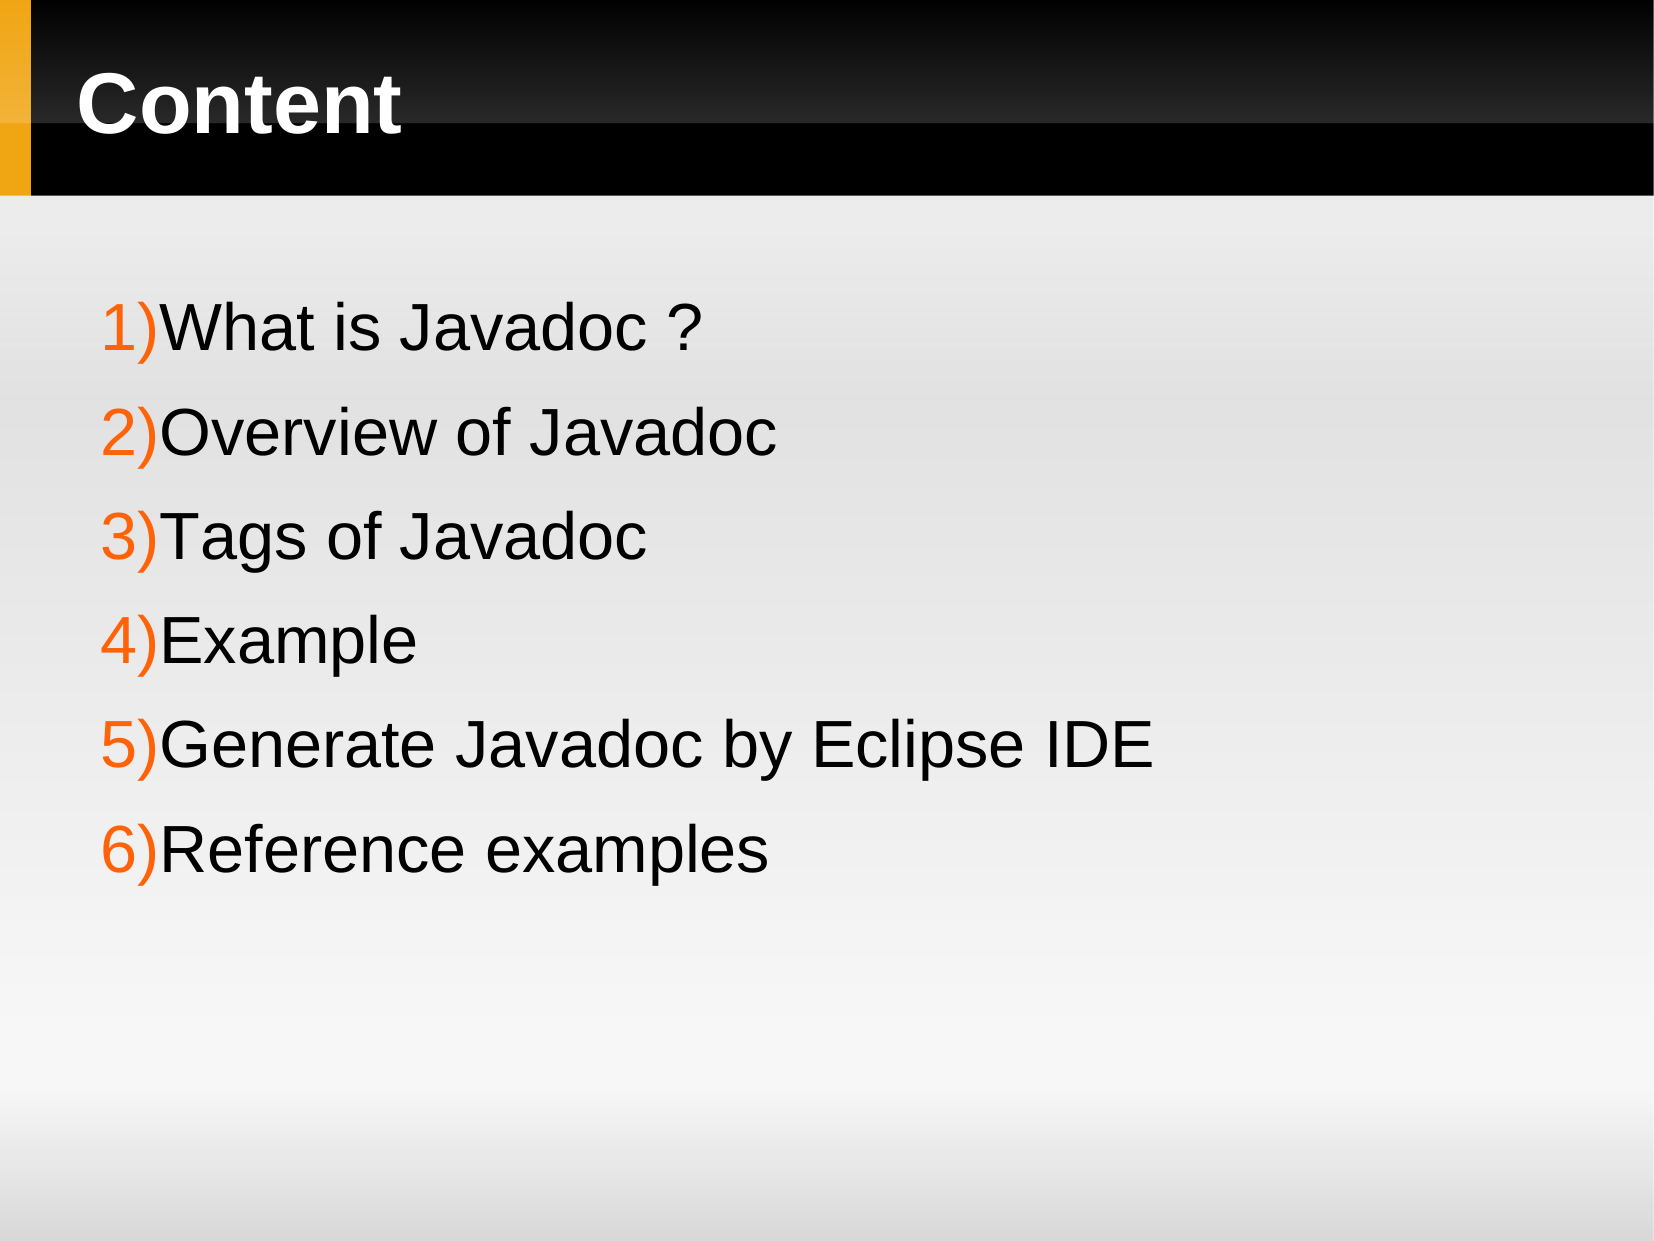

# Content
What is Javadoc ?
Overview of Javadoc
Tags of Javadoc
Example
Generate Javadoc by Eclipse IDE
Reference examples